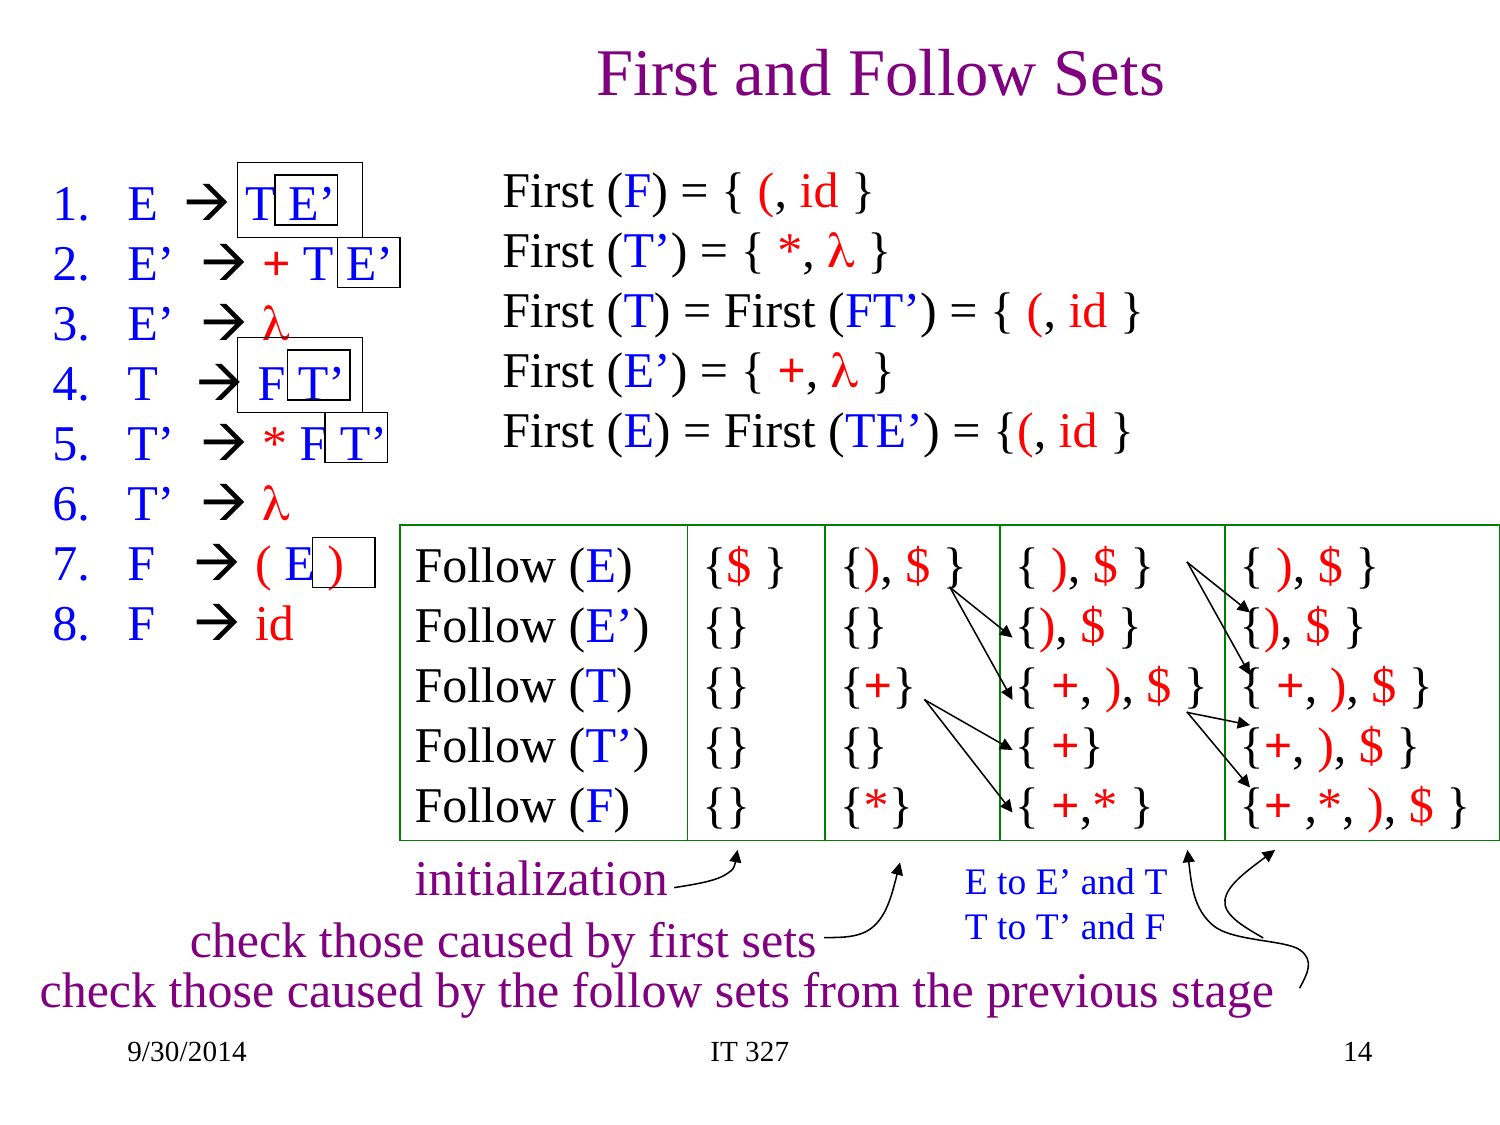

# First and Follow Sets
First (F) = { (, id }
First (T’) = { *,  }
First (T) = First (FT’) = { (, id }
First (E’) = { +,  }
First (E) = First (TE’) = {(, id }
E  T E’
E’  + T E’
E’  
T  F T’
T’  * F T’
T’  
F  ( E )
F  id
Follow (E)
Follow (E’)
Follow (T)
Follow (T’)
Follow (F)
{$ }
{}
{}
{}
{}
{), $ }
{}
{+}
{}
{*}
{ ), $ }
{), $ }
{ +, ), $ }
{ +}
{ +,* }
{ ), $ }
{), $ }
{ +, ), $ }
{+, ), $ }
{+ ,*, ), $ }
initialization
E to E’ and T
T to T’ and F
check those caused by first sets
check those caused by the follow sets from the previous stage
9/30/2014
IT 327